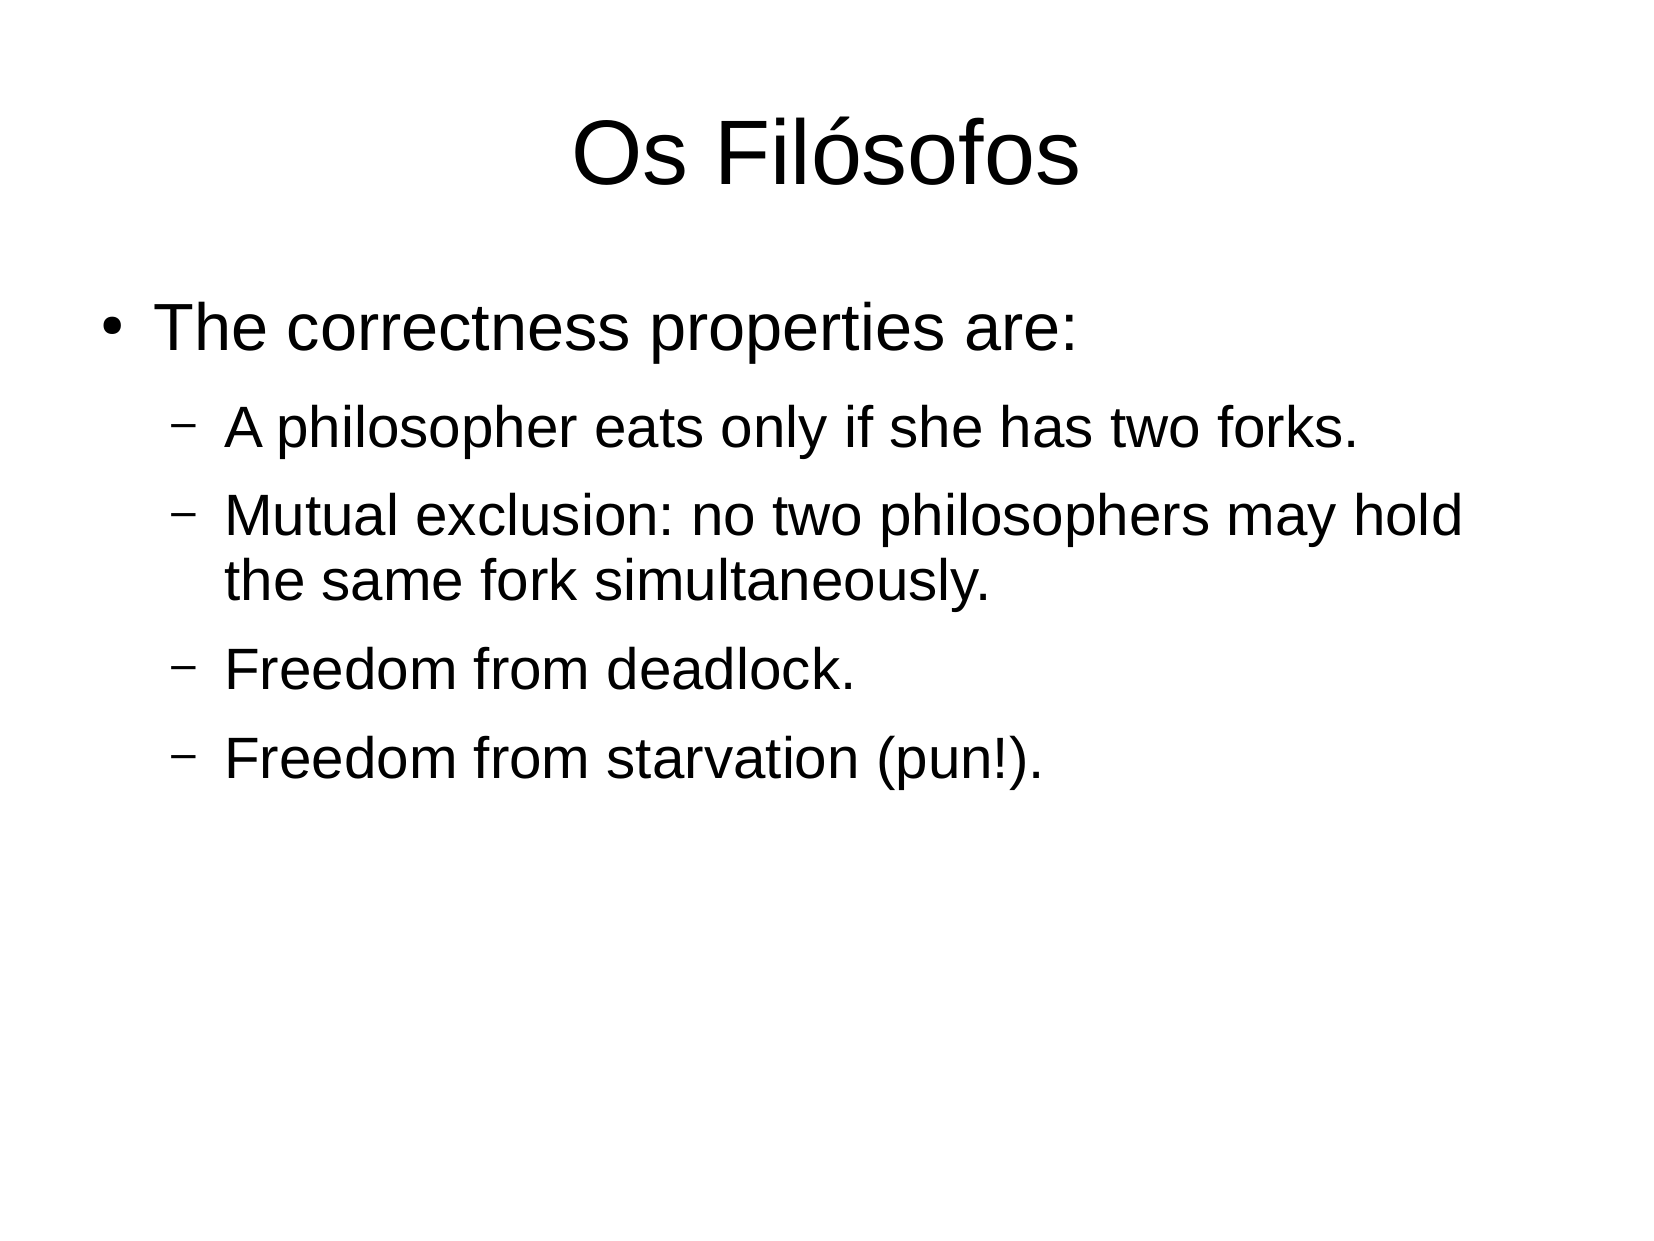

# Os Filósofos
The correctness properties are:
A philosopher eats only if she has two forks.
Mutual exclusion: no two philosophers may hold the same fork simultaneously.
Freedom from deadlock.
Freedom from starvation (pun!).